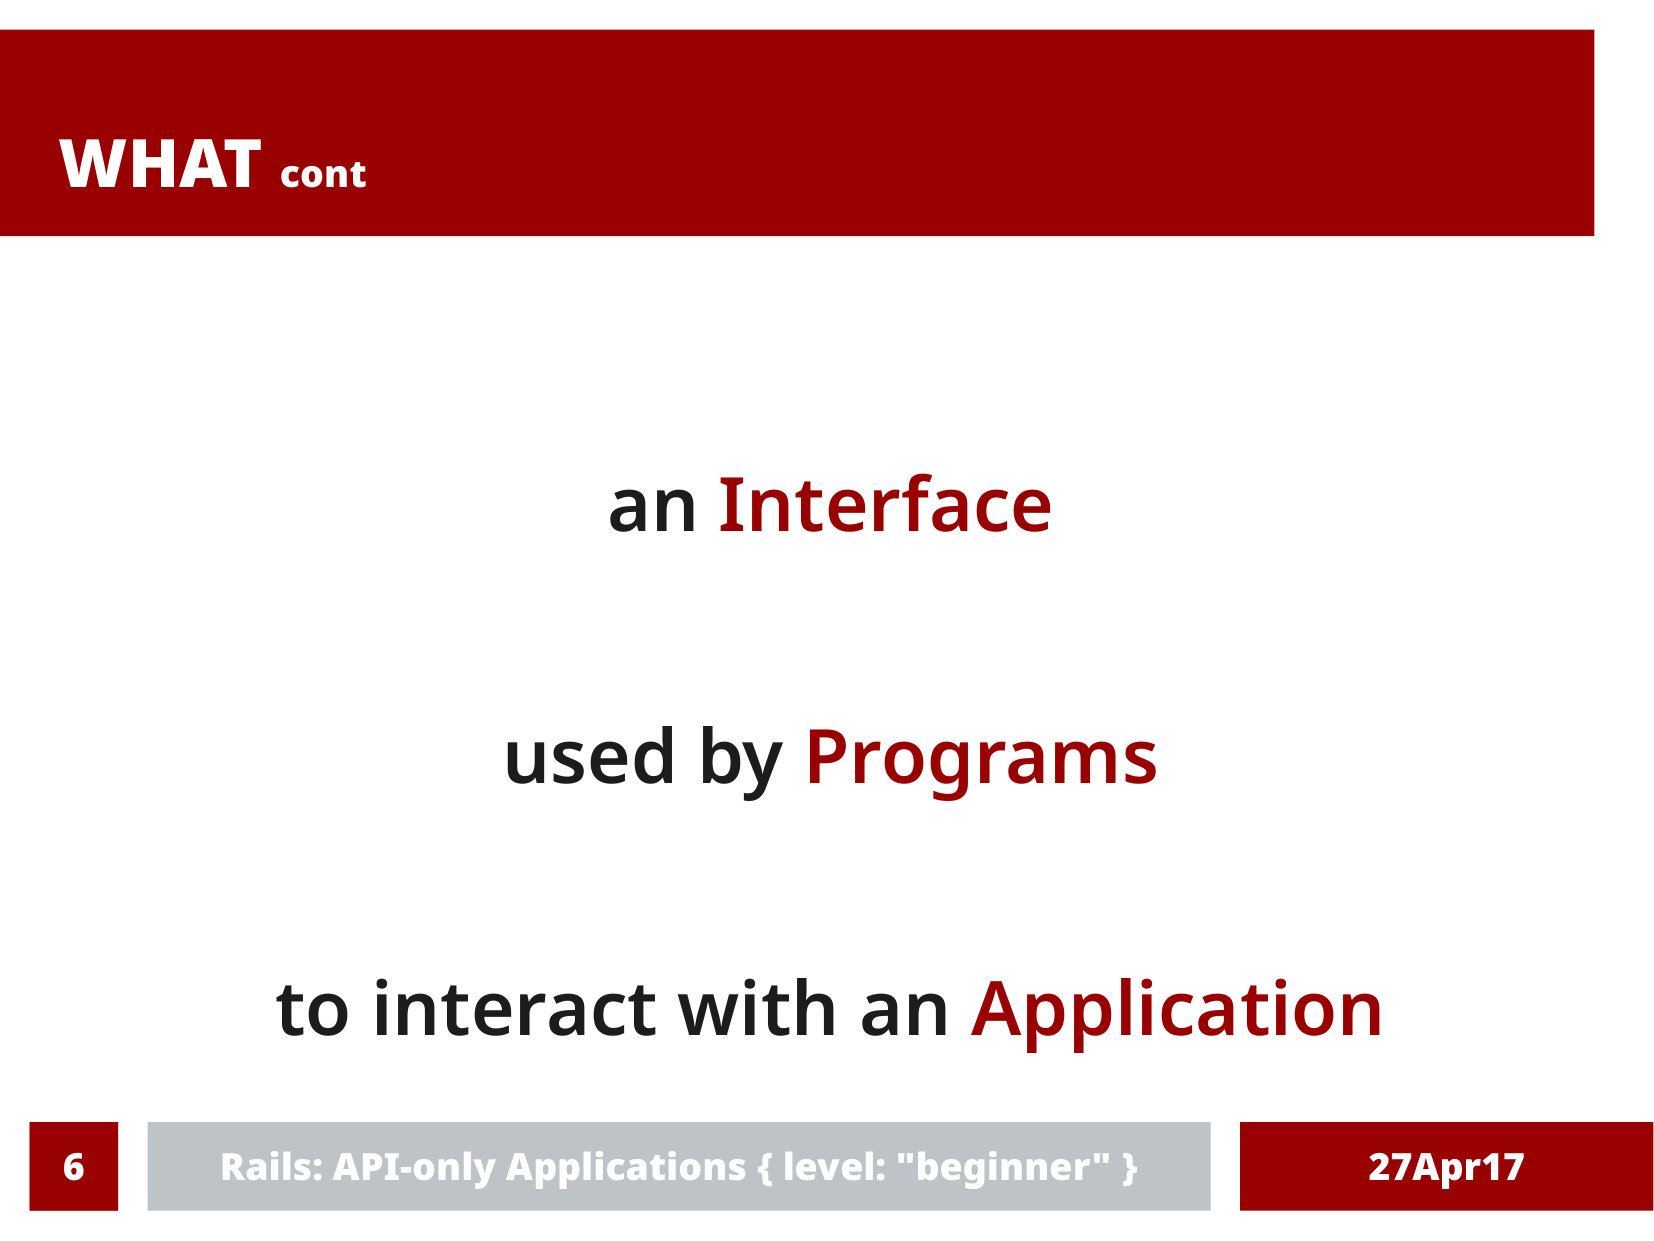

# WHAT cont
an Interface
used by Programs
to interact with an Application
6